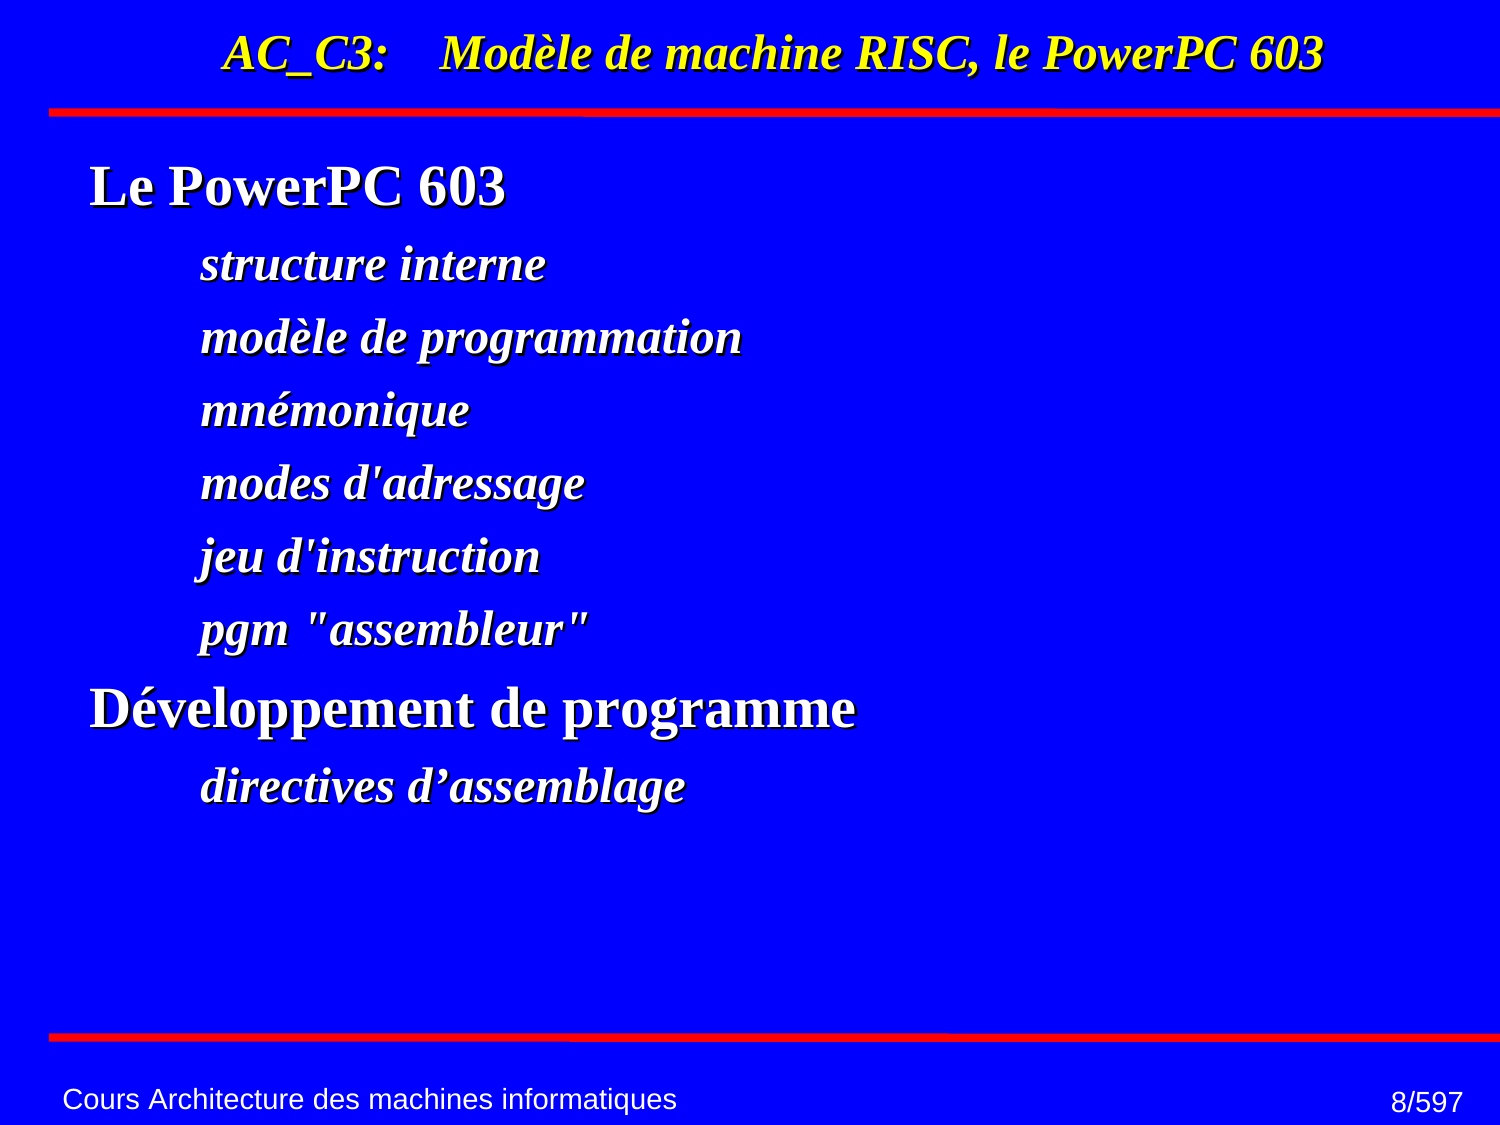

# AC_C3: Modèle de machine RISC, le PowerPC 603
Le PowerPC 603
structure interne
modèle de programmation
mnémonique
modes d'adressage
jeu d'instruction
pgm "assembleur"
Développement de programme
directives d’assemblage